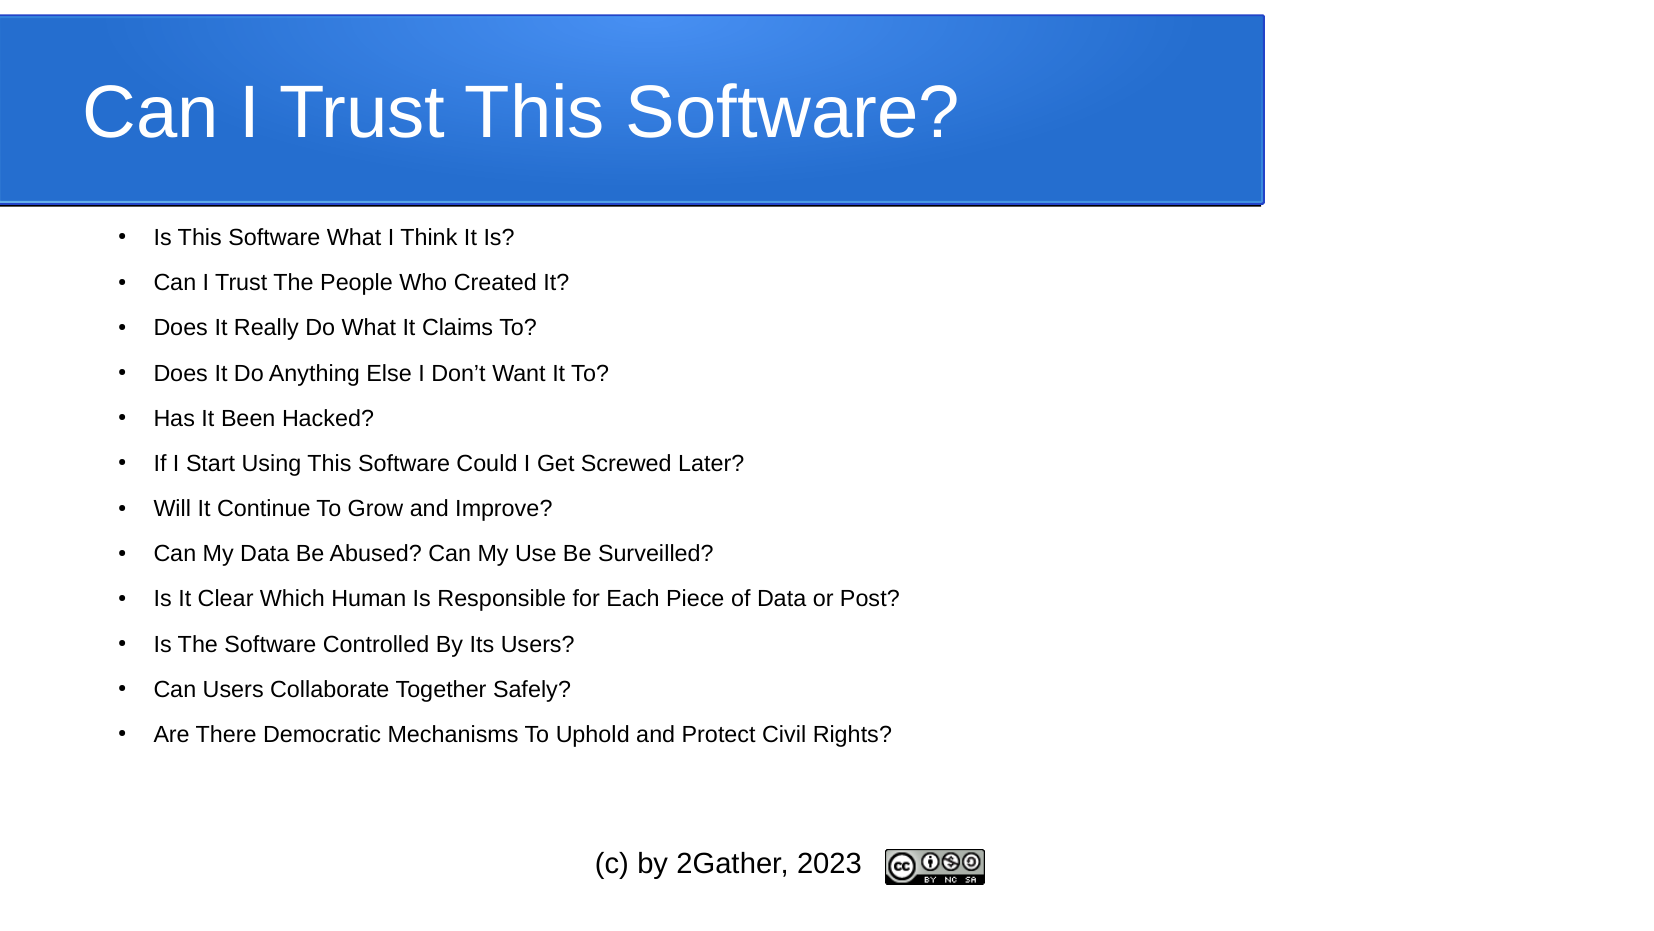

# Can I Trust This Software?
Is This Software What I Think It Is?
Can I Trust The People Who Created It?
Does It Really Do What It Claims To?
Does It Do Anything Else I Don’t Want It To?
Has It Been Hacked?
If I Start Using This Software Could I Get Screwed Later?
Will It Continue To Grow and Improve?
Can My Data Be Abused? Can My Use Be Surveilled?
Is It Clear Which Human Is Responsible for Each Piece of Data or Post?
Is The Software Controlled By Its Users?
Can Users Collaborate Together Safely?
Are There Democratic Mechanisms To Uphold and Protect Civil Rights?